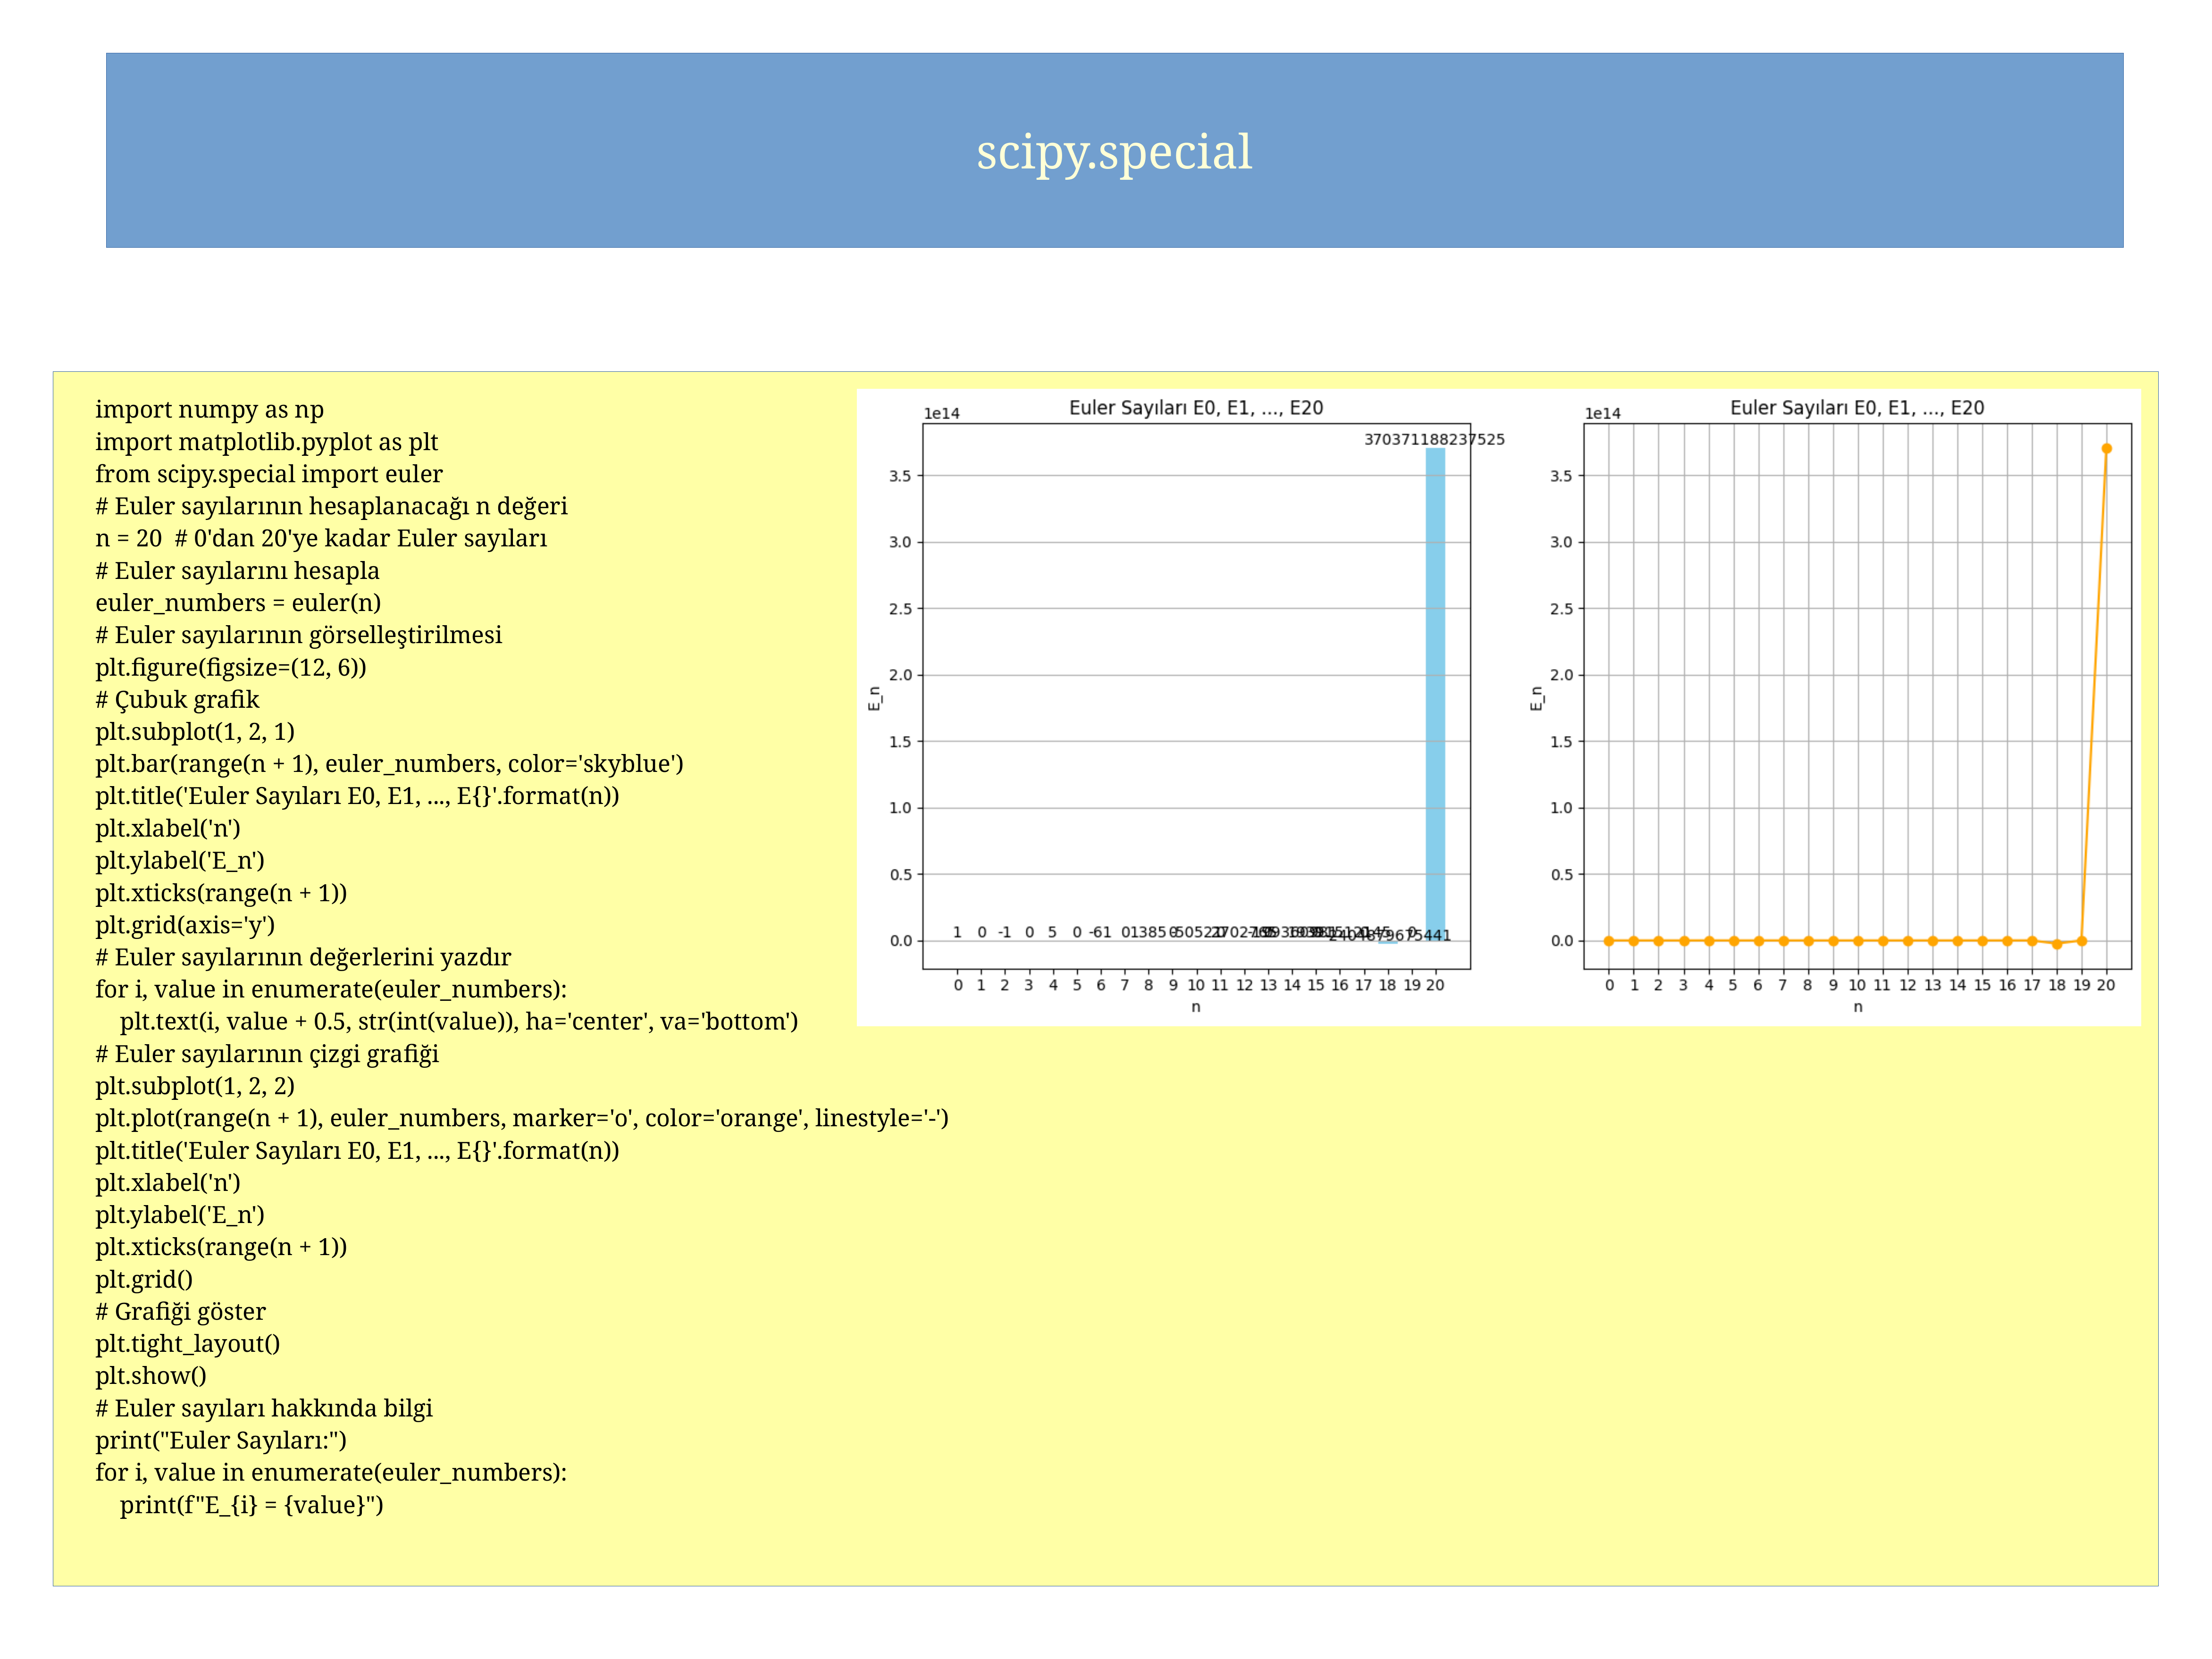

scipy.special
import numpy as np
import matplotlib.pyplot as plt
from scipy.special import euler
# Euler sayılarının hesaplanacağı n değeri
n = 20 # 0'dan 20'ye kadar Euler sayıları
# Euler sayılarını hesapla
euler_numbers = euler(n)
# Euler sayılarının görselleştirilmesi
plt.figure(figsize=(12, 6))
# Çubuk grafik
plt.subplot(1, 2, 1)
plt.bar(range(n + 1), euler_numbers, color='skyblue')
plt.title('Euler Sayıları E0, E1, ..., E{}'.format(n))
plt.xlabel('n')
plt.ylabel('E_n')
plt.xticks(range(n + 1))
plt.grid(axis='y')
# Euler sayılarının değerlerini yazdır
for i, value in enumerate(euler_numbers):
 plt.text(i, value + 0.5, str(int(value)), ha='center', va='bottom')
# Euler sayılarının çizgi grafiği
plt.subplot(1, 2, 2)
plt.plot(range(n + 1), euler_numbers, marker='o', color='orange', linestyle='-')
plt.title('Euler Sayıları E0, E1, ..., E{}'.format(n))
plt.xlabel('n')
plt.ylabel('E_n')
plt.xticks(range(n + 1))
plt.grid()
# Grafiği göster
plt.tight_layout()
plt.show()
# Euler sayıları hakkında bilgi
print("Euler Sayıları:")
for i, value in enumerate(euler_numbers):
 print(f"E_{i} = {value}")